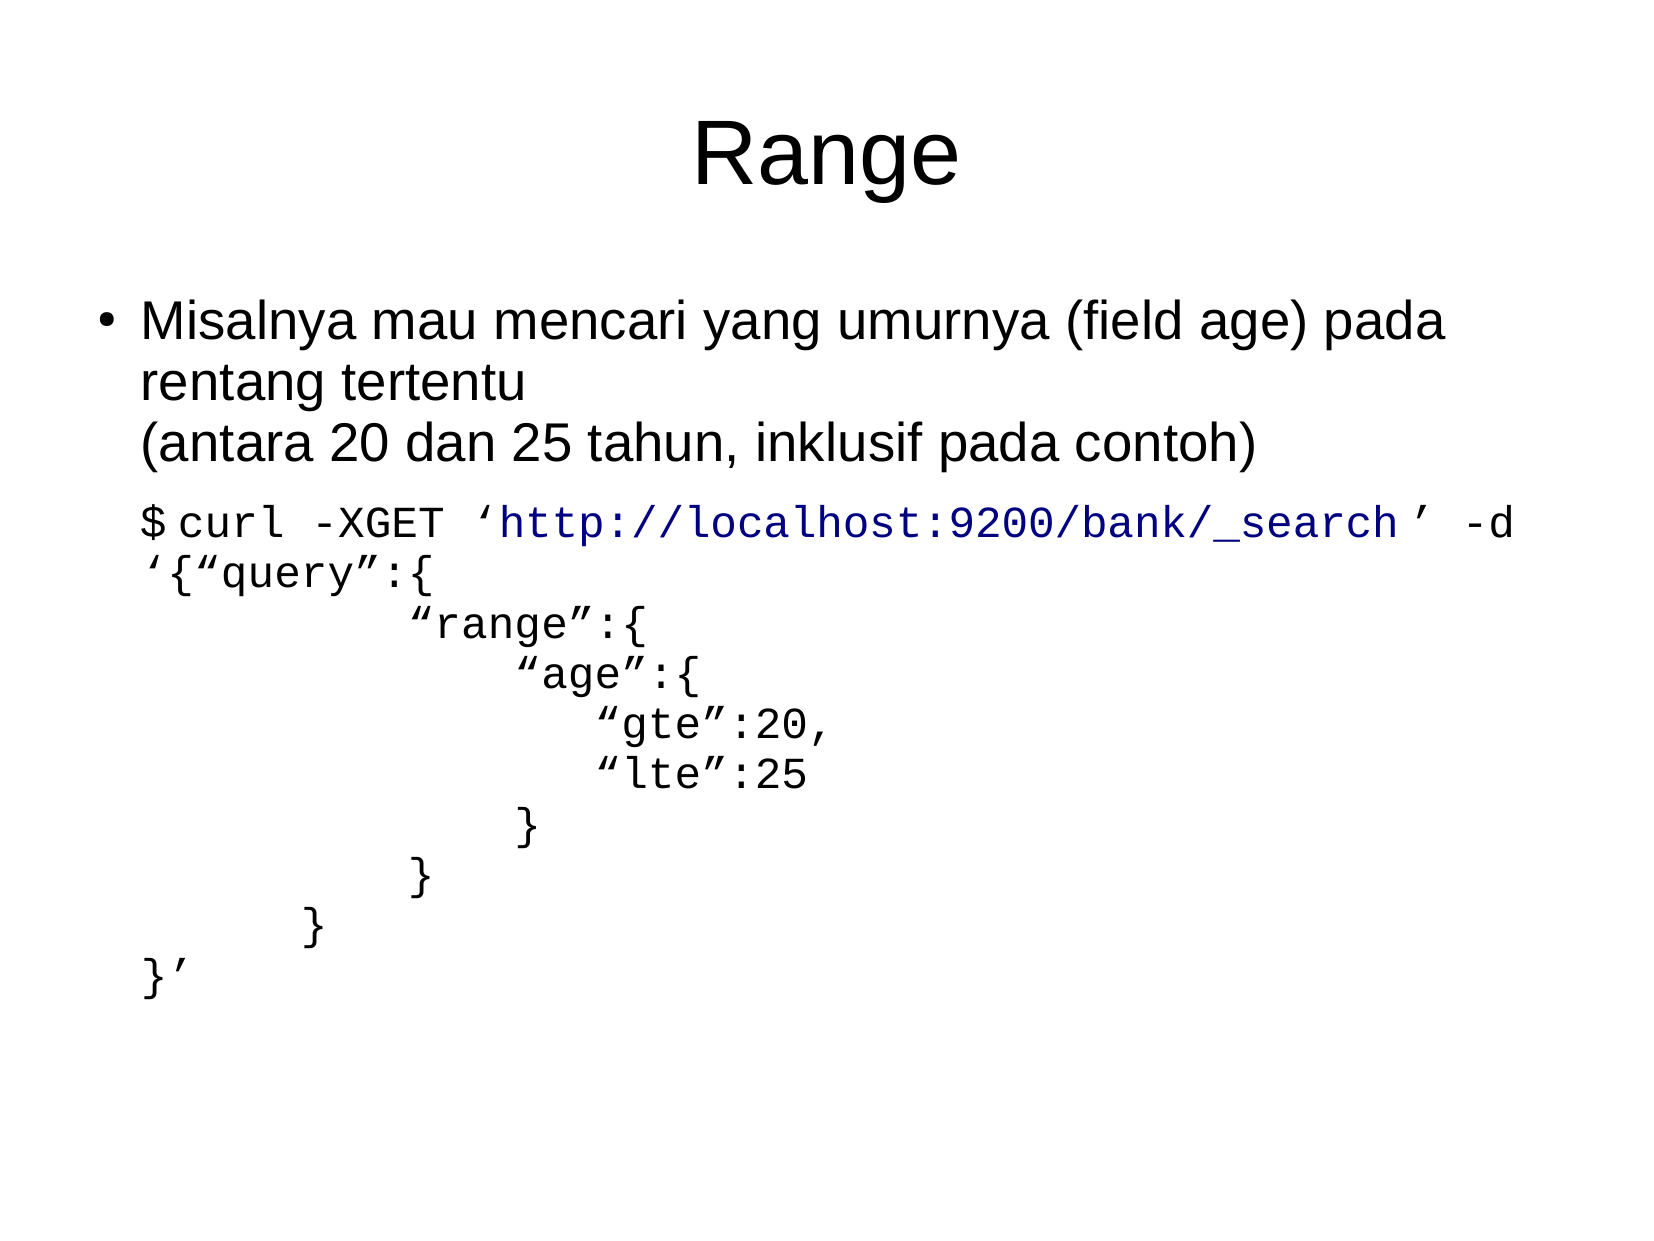

# Range
Misalnya mau mencari yang umurnya (field age) pada rentang tertentu
(antara 20 dan 25 tahun, inklusif pada contoh)
$ curl -XGET ‘http://localhost:9200/bank/_search’ -d ‘{“query”:{
 “range”:{
 “age”:{
 “gte”:20,
 “lte”:25
 }
 }
 }
}’